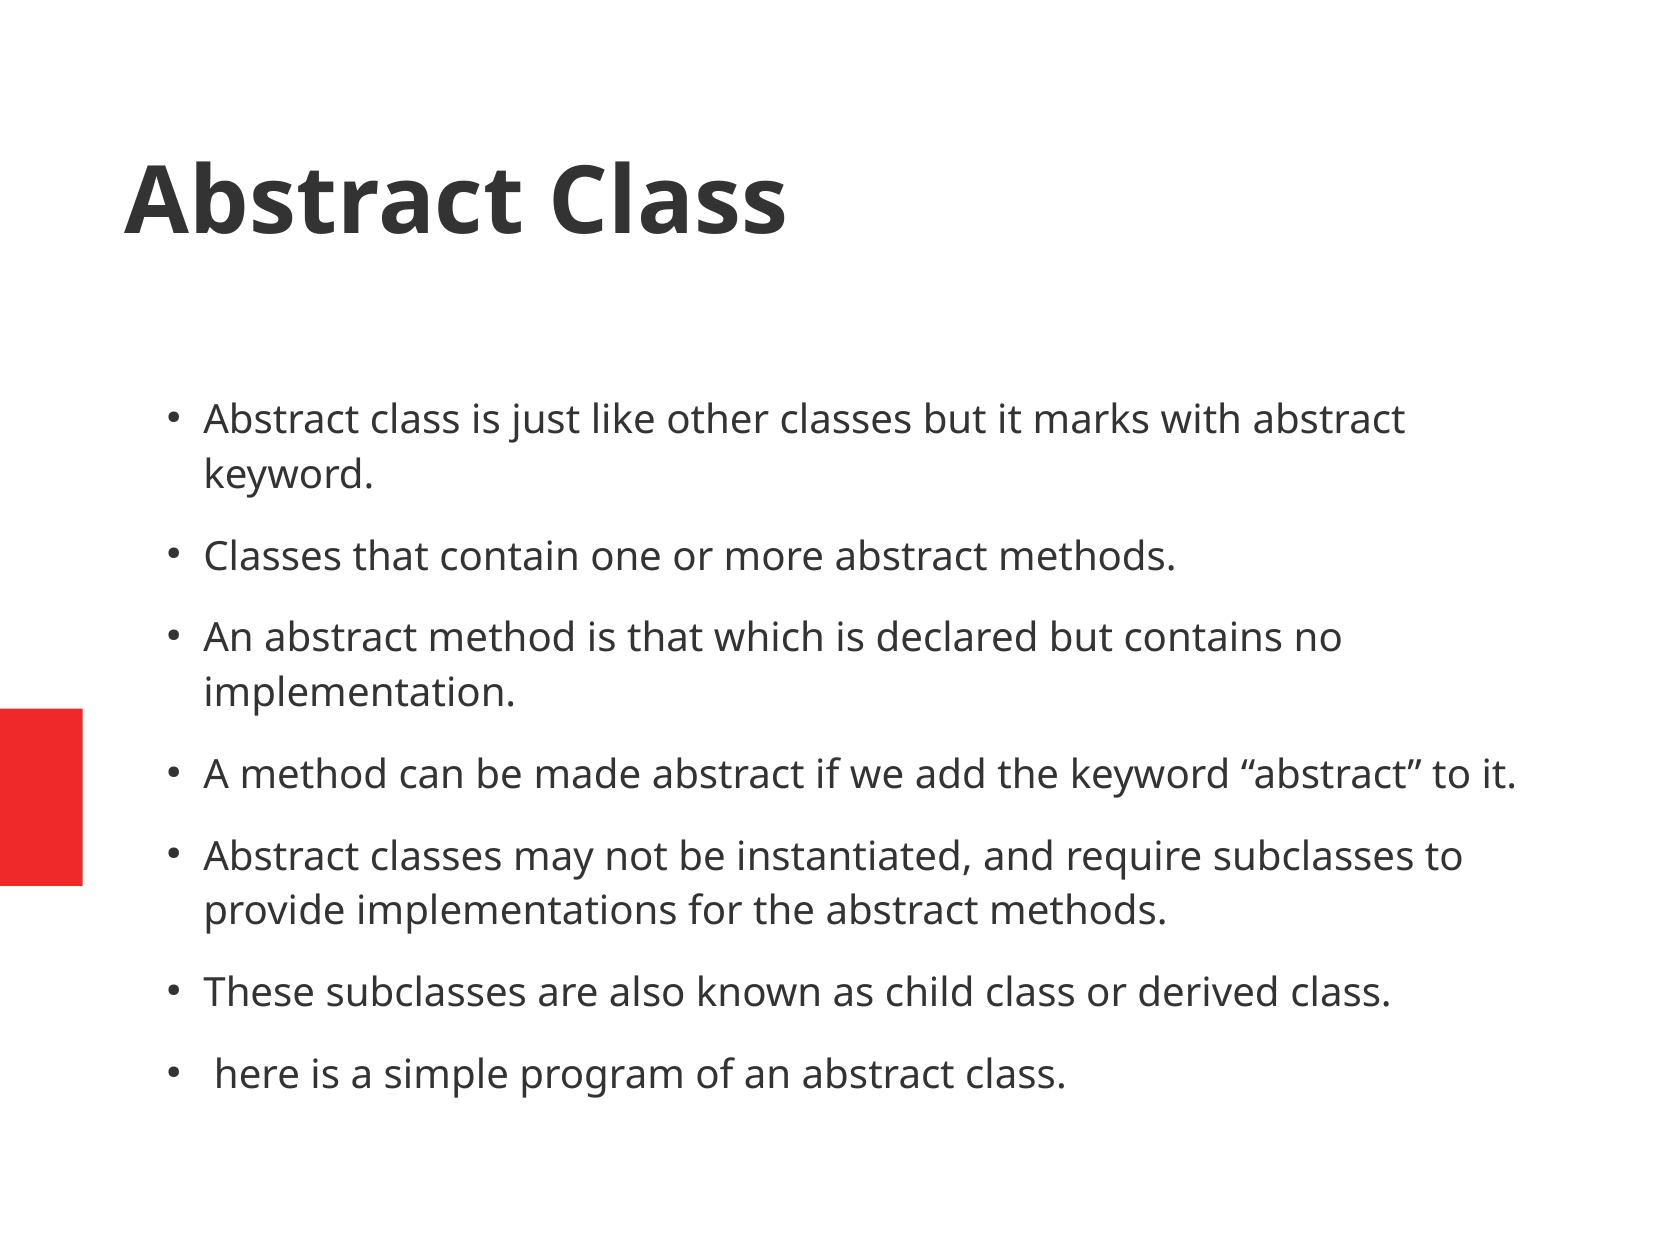

# Abstract Class
Abstract class is just like other classes but it marks with abstract keyword.
Classes that contain one or more abstract methods.
An abstract method is that which is declared but contains no implementation.
A method can be made abstract if we add the keyword “abstract” to it.
Abstract classes may not be instantiated, and require subclasses to provide implementations for the abstract methods.
These subclasses are also known as child class or derived class.
 here is a simple program of an abstract class.